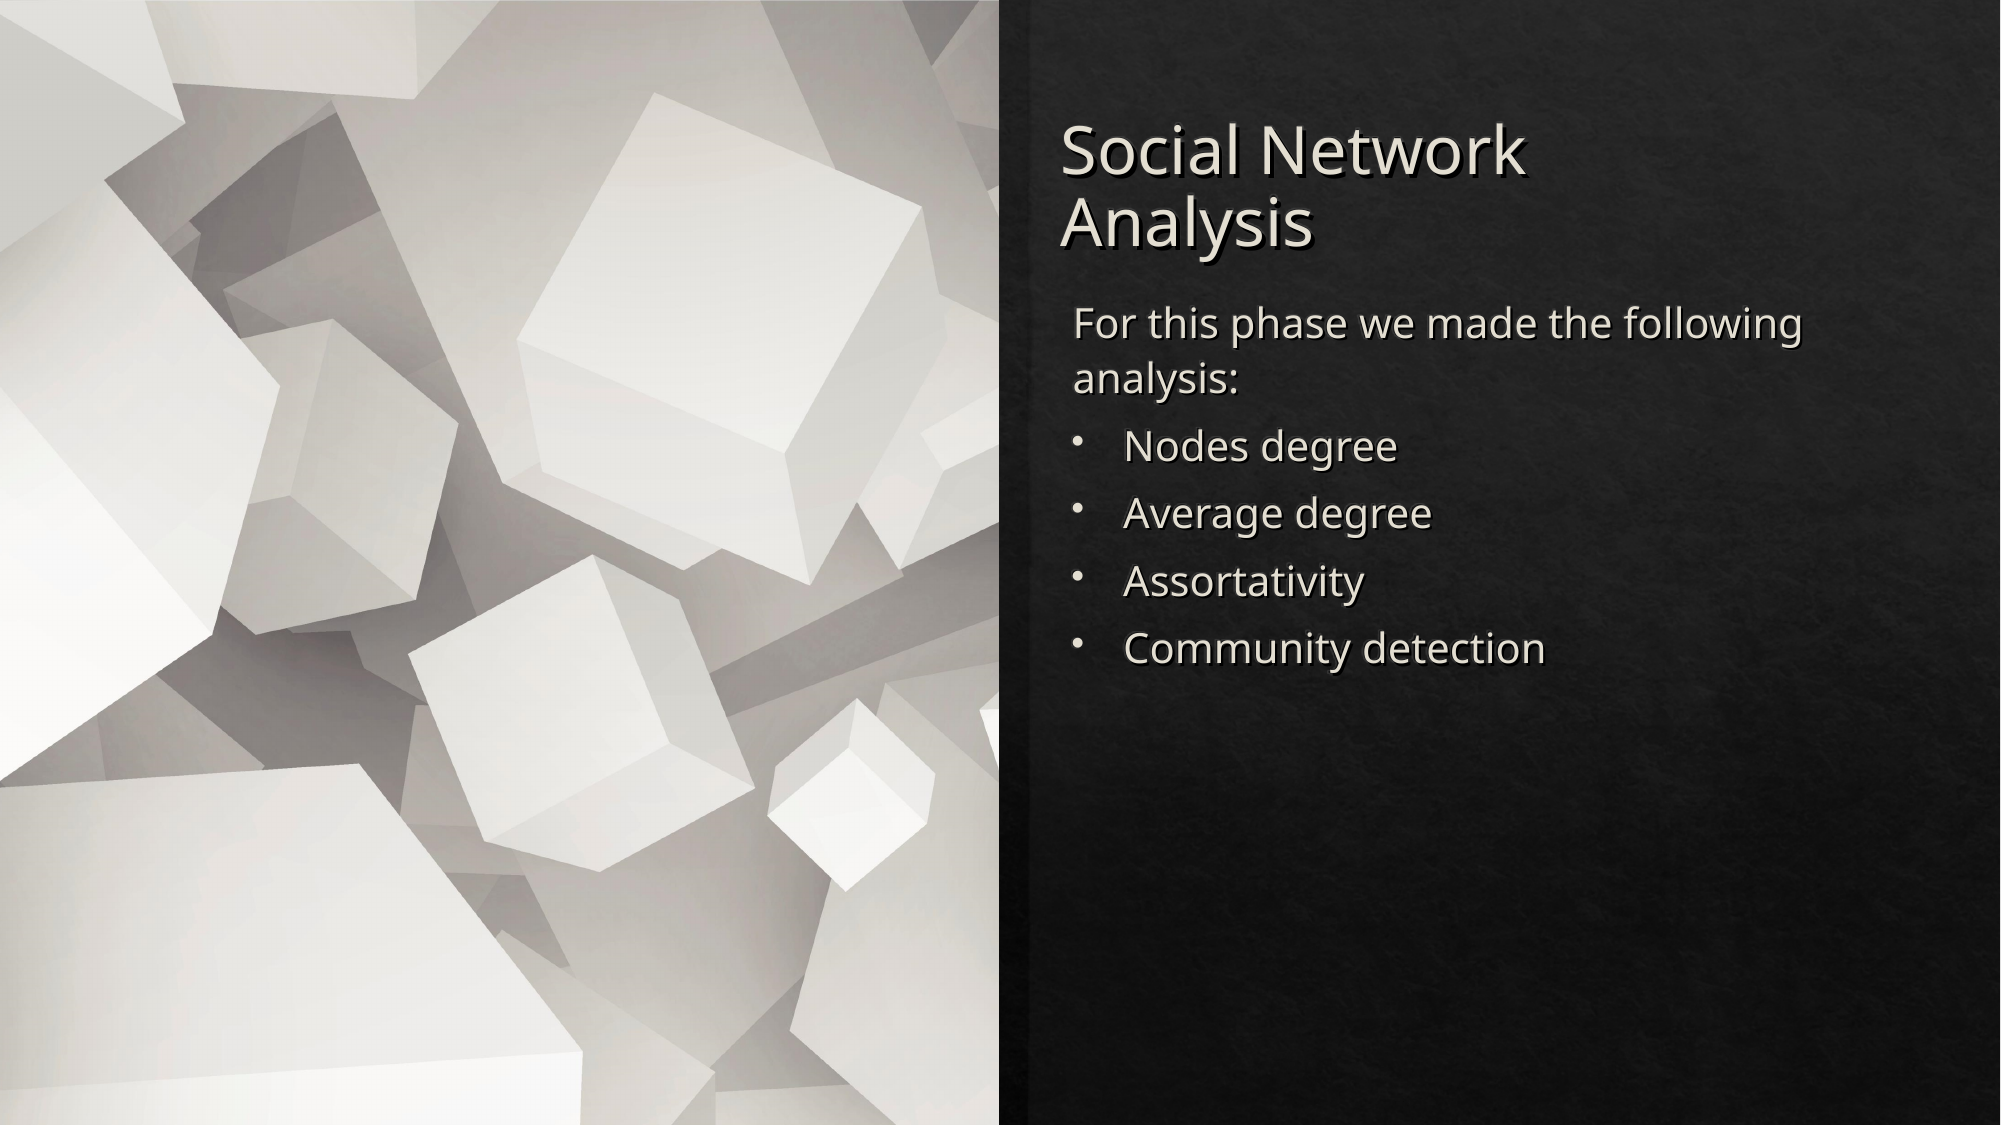

# Social Network Analysis
For this phase we made the following analysis:
Nodes degree
Average degree
Assortativity
Community detection